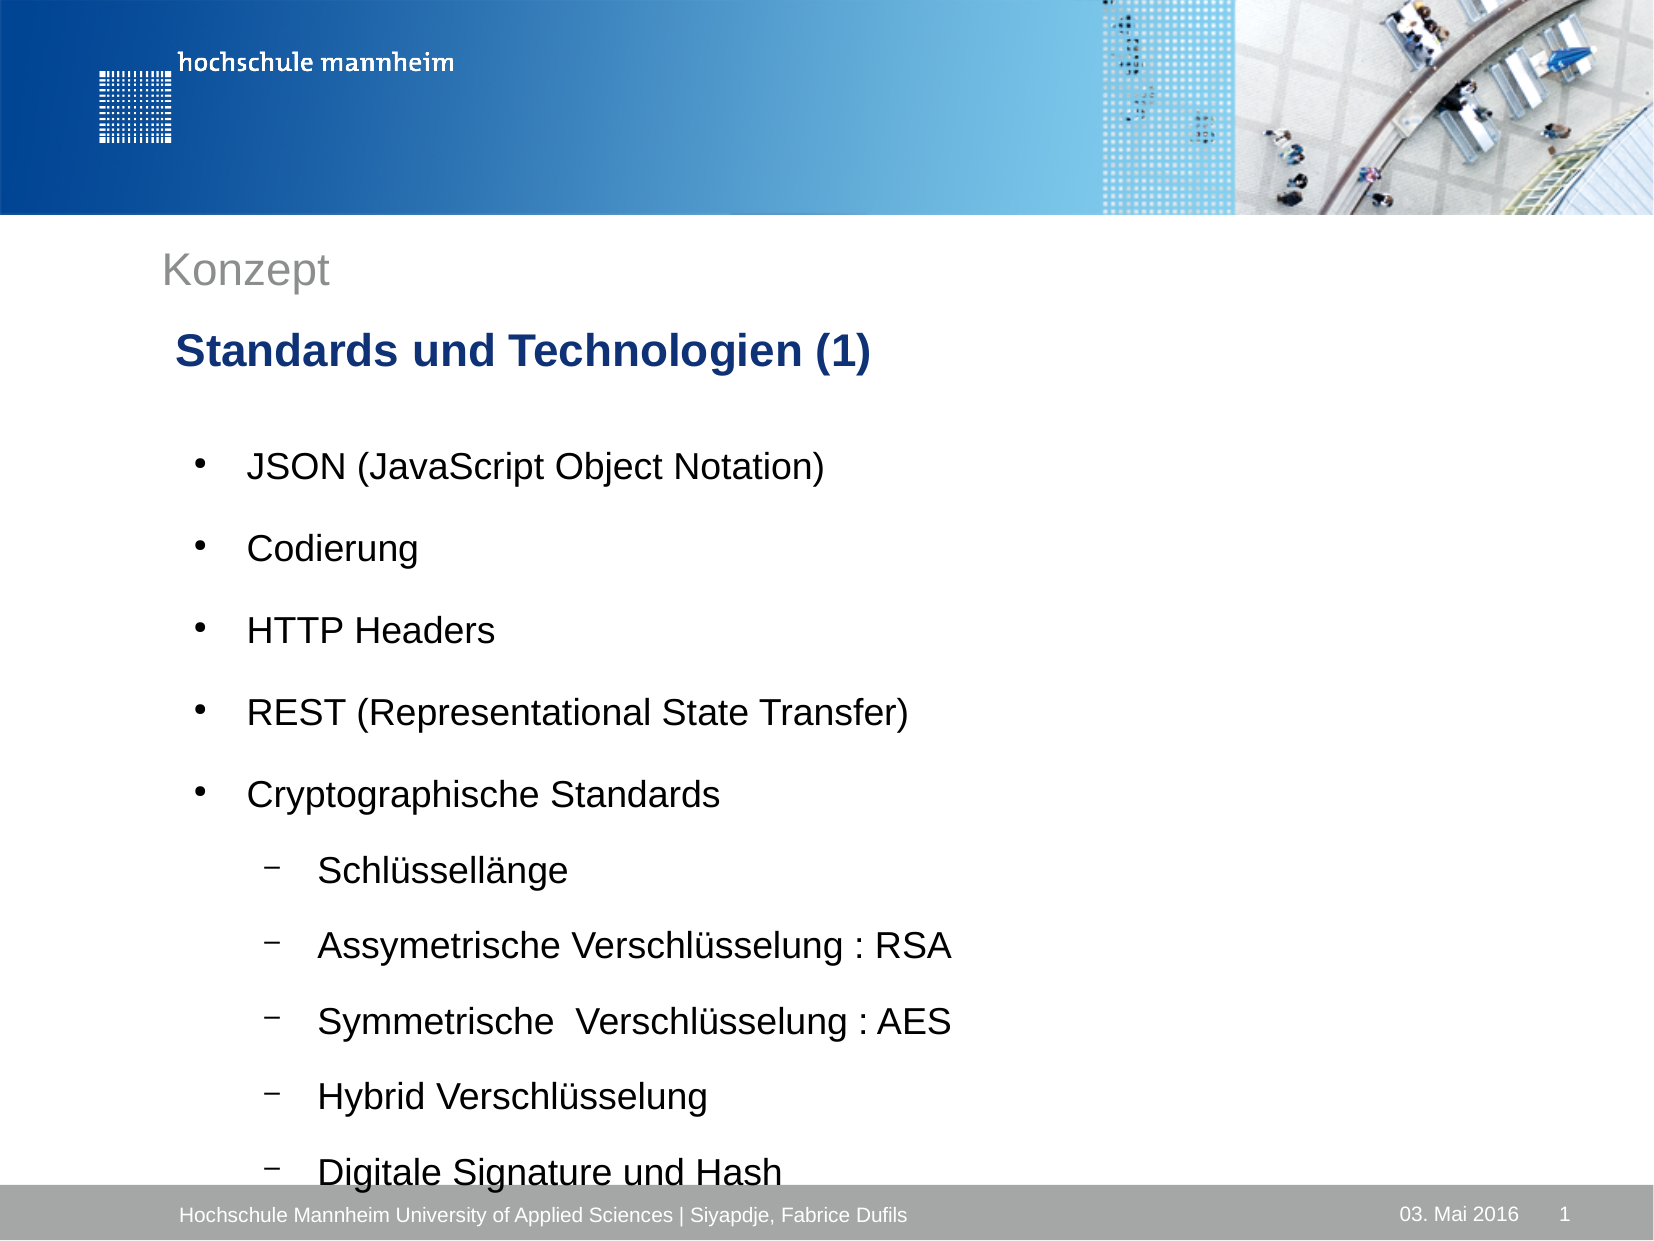

Konzept
# Standards und Technologien (1)
JSON (JavaScript Object Notation)
Codierung
HTTP Headers
REST (Representational State Transfer)
Cryptographische Standards
Schlüssellänge
Assymetrische Verschlüsselung : RSA
Symmetrische Verschlüsselung : AES
Hybrid Verschlüsselung
Digitale Signature und Hash
Hochschule Mannheim University of Applied Sciences | Siyapdje, Fabrice Dufils
03. Mai 2016 1